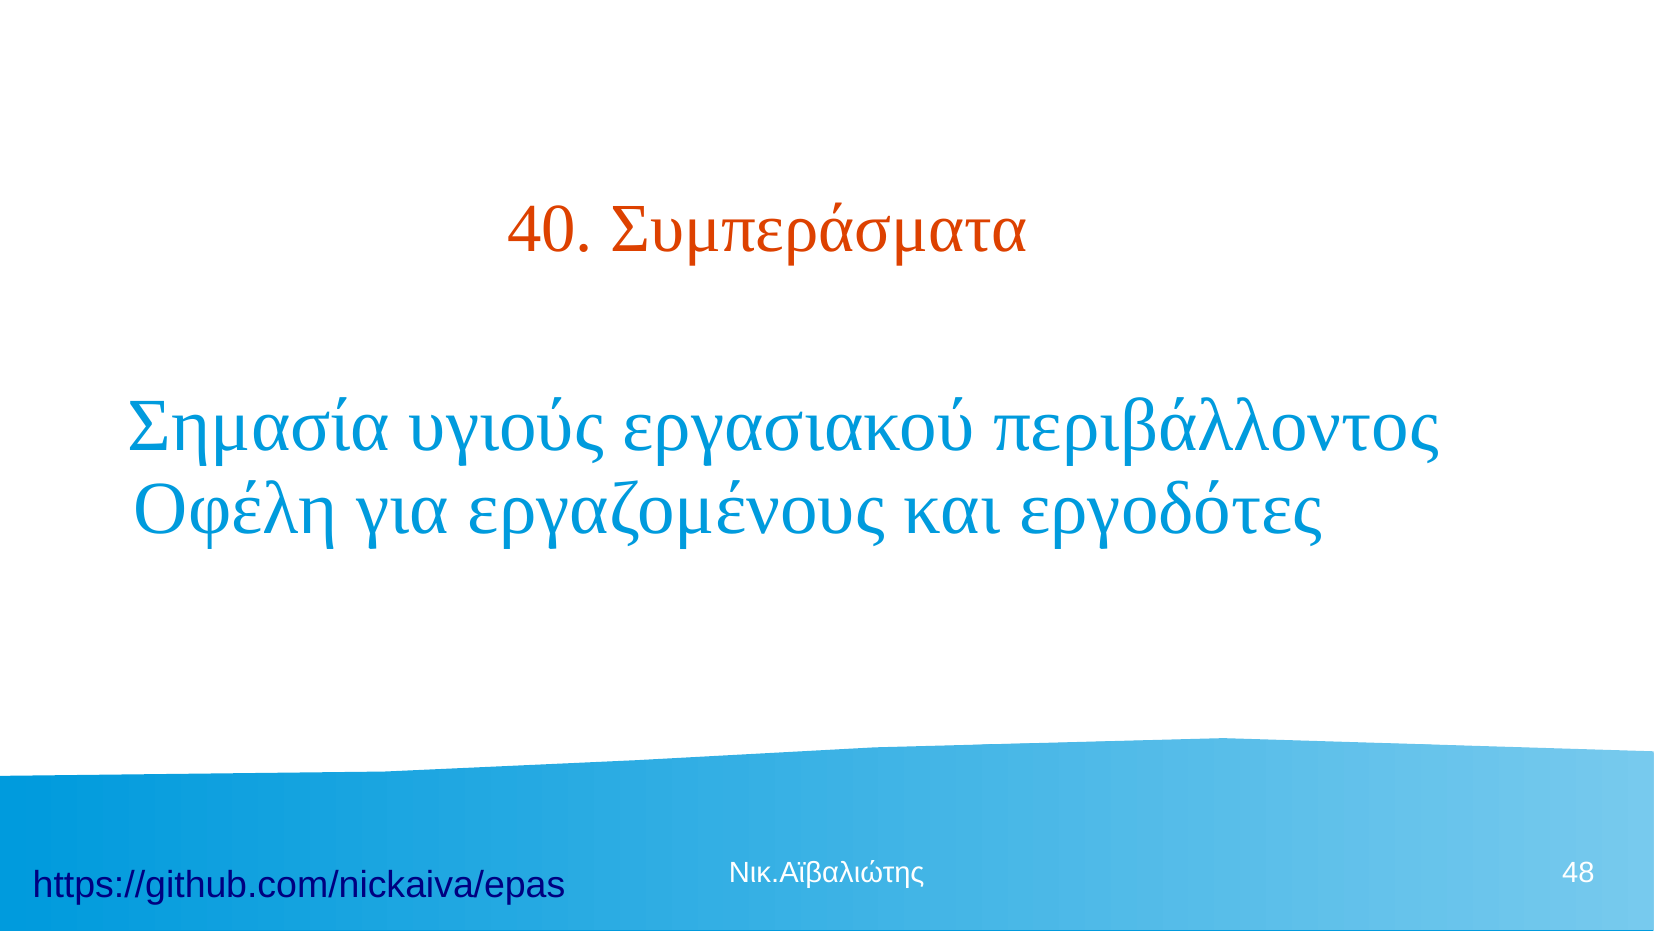

# 40. Συμπεράσματα
 Σημασία υγιούς εργασιακού περιβάλλοντος
 Οφέλη για εργαζομένους και εργοδότες
Νικ.Αϊβαλιώτης
48